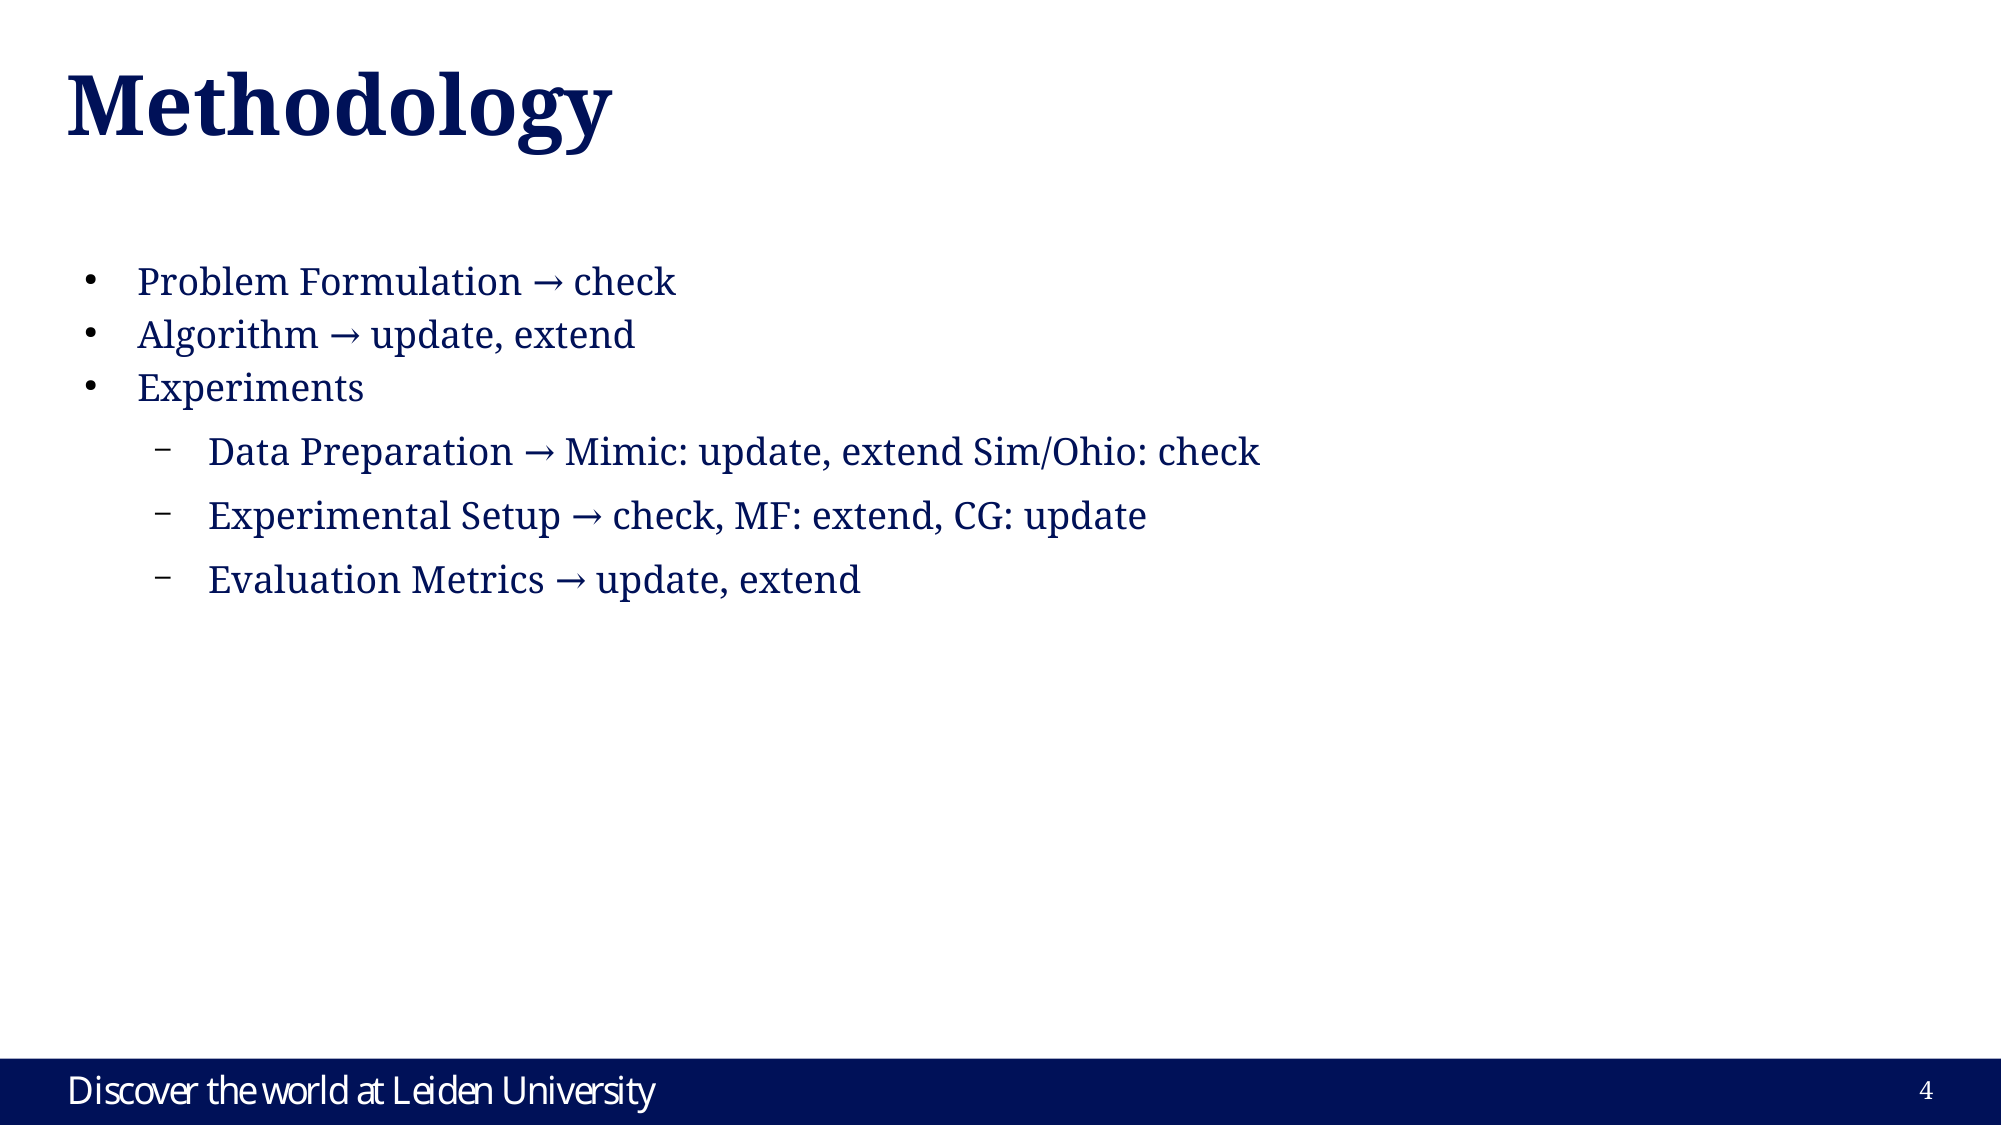

# Methodology
Problem Formulation → check
Algorithm → update, extend
Experiments
Data Preparation → Mimic: update, extend Sim/Ohio: check
Experimental Setup → check, MF: extend, CG: update
Evaluation Metrics → update, extend
4